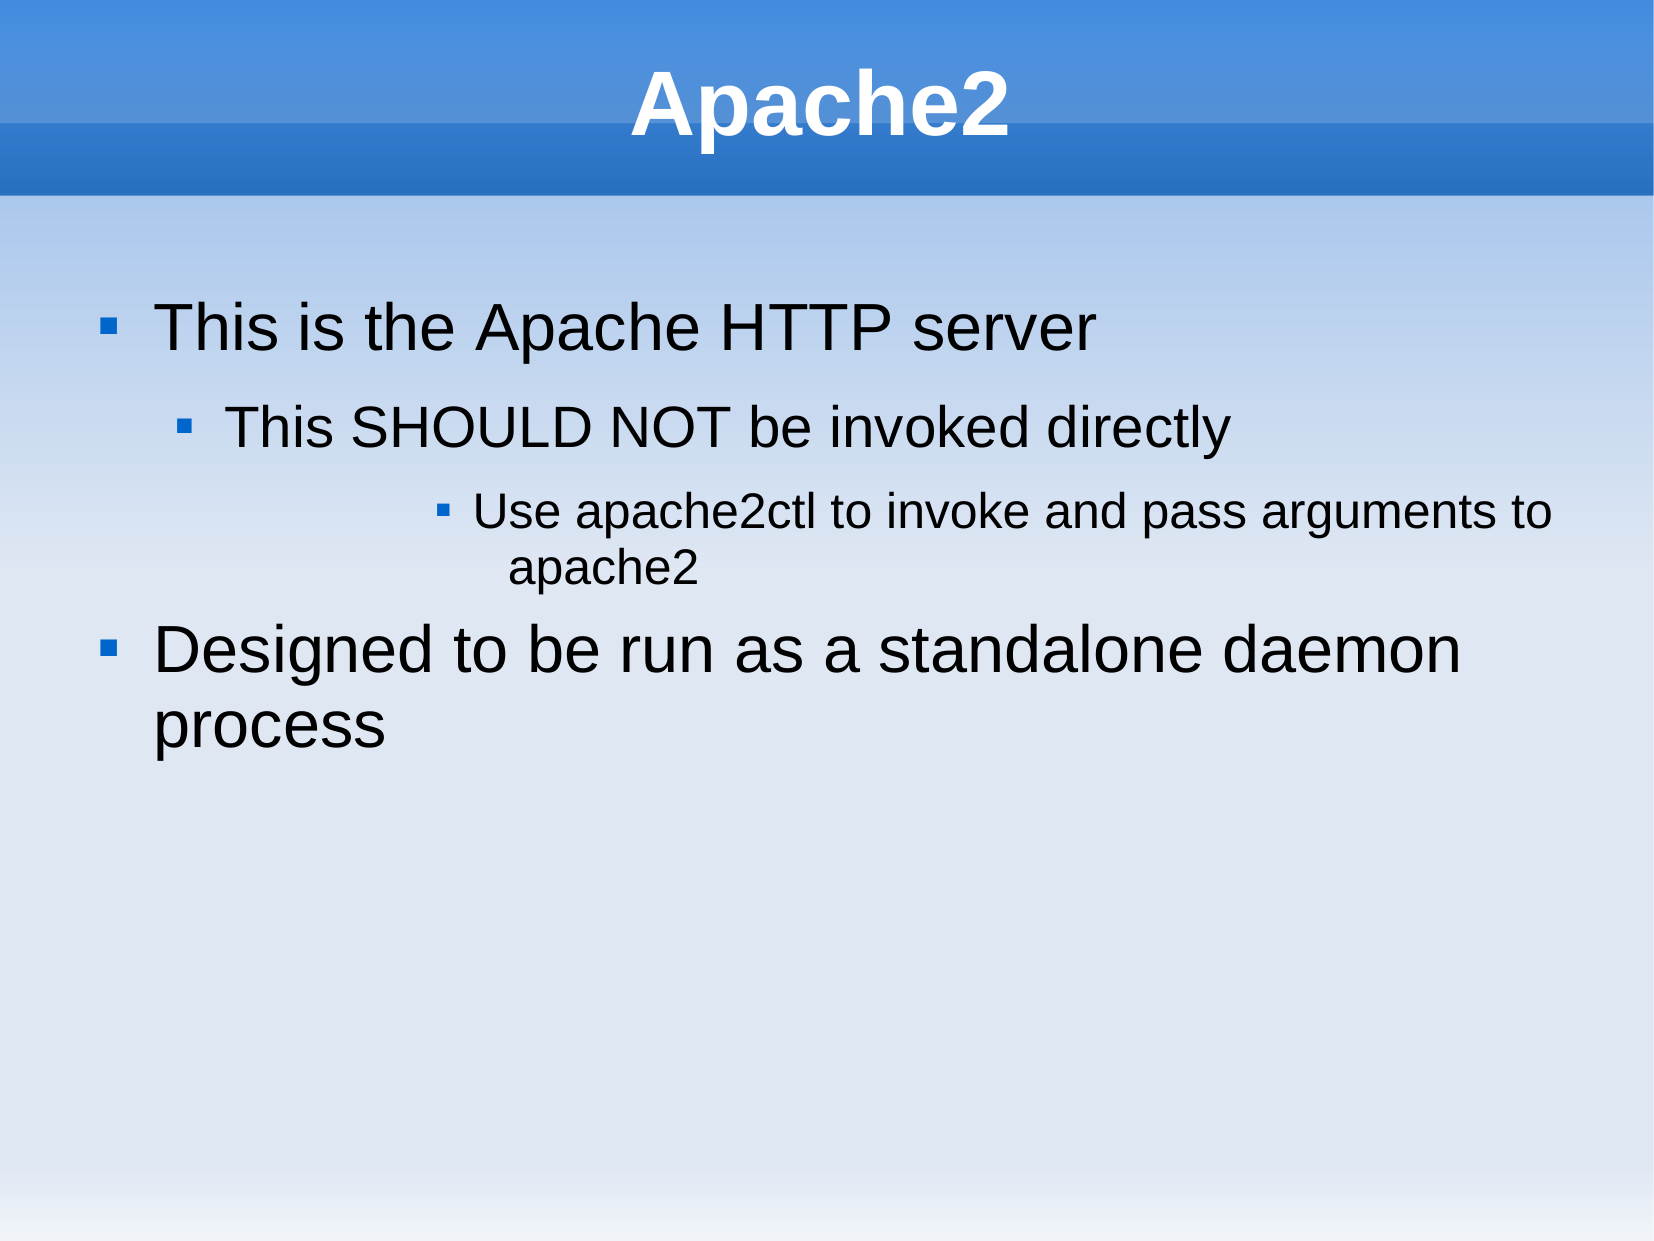

# Apache2
This is the Apache HTTP server
This SHOULD NOT be invoked directly
Use apache2ctl to invoke and pass arguments to apache2
Designed to be run as a standalone daemon process